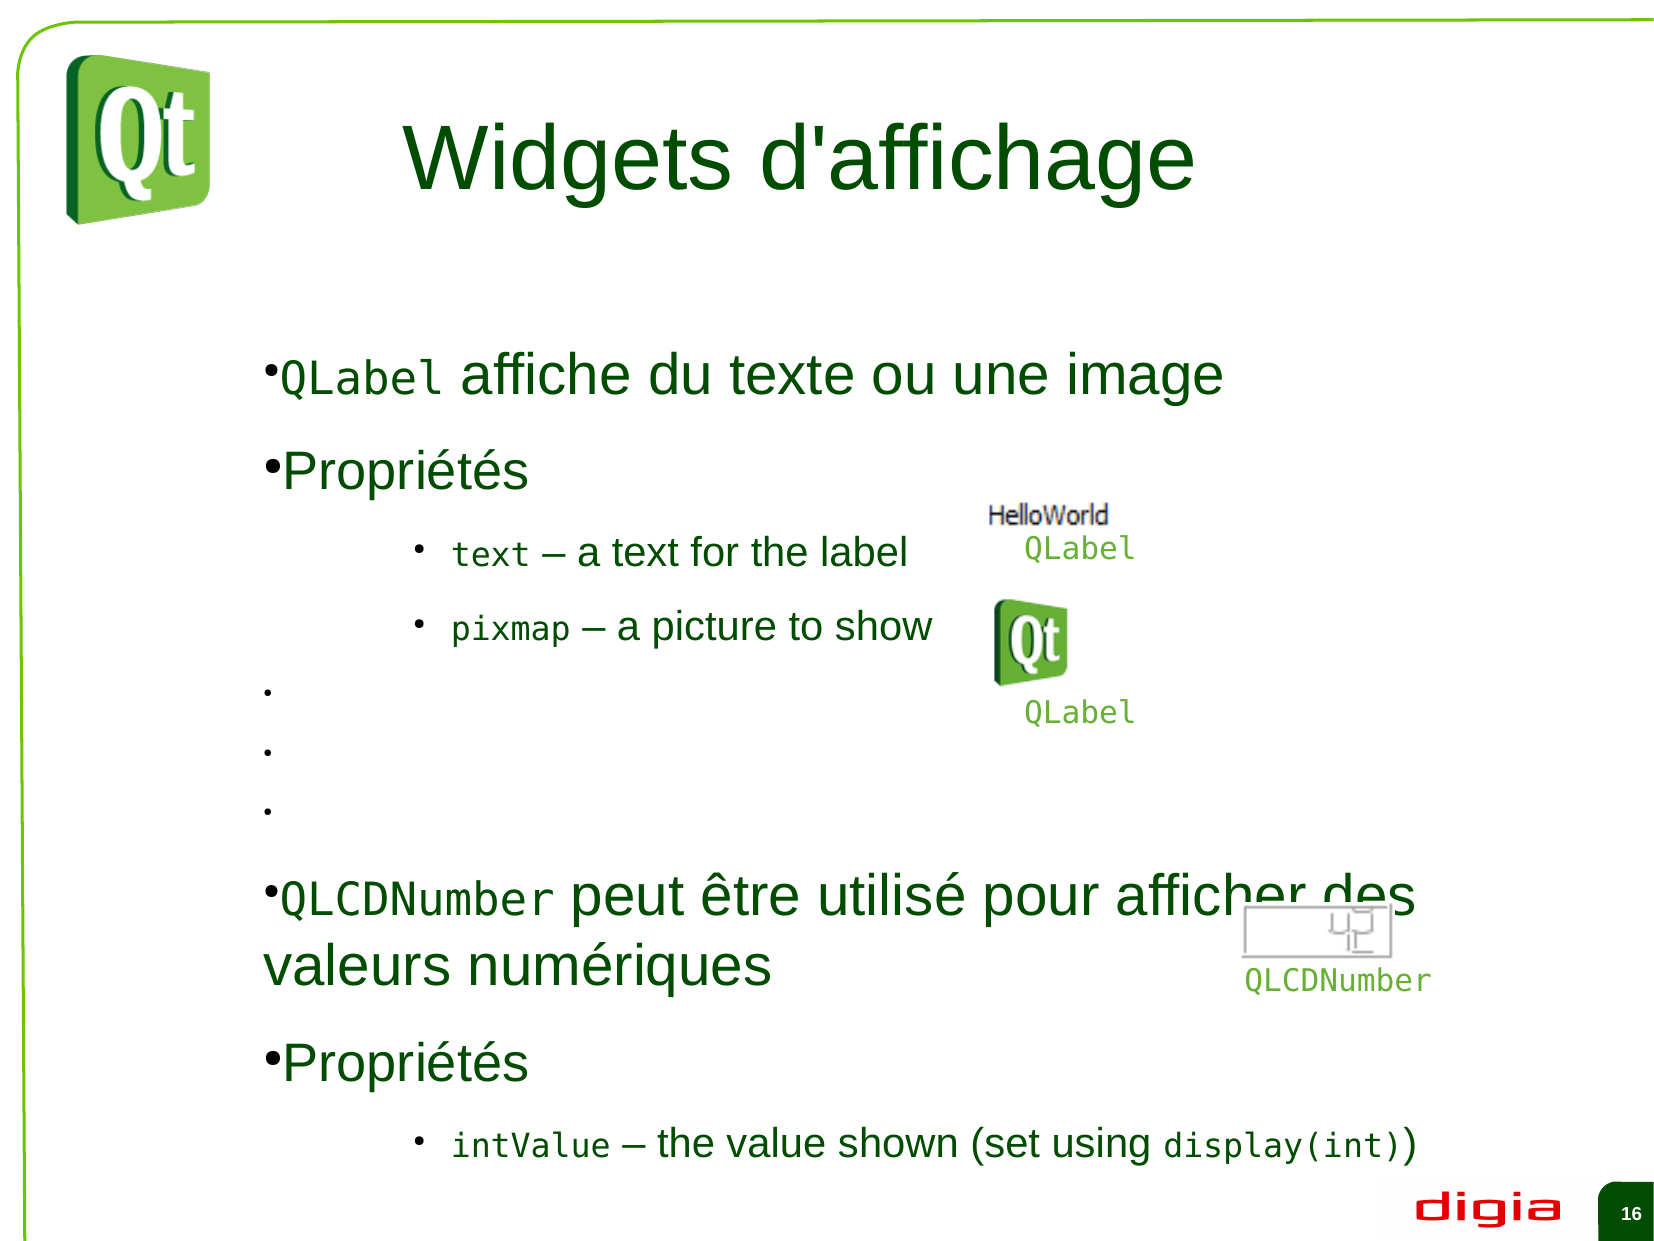

# Widgets d'affichage
QLabel affiche du texte ou une image
Propriétés
text – a text for the label
pixmap – a picture to show
QLCDNumber peut être utilisé pour afficher des valeurs numériques
Propriétés
intValue – the value shown (set using display(int))
QLabel
QLabel
QLCDNumber